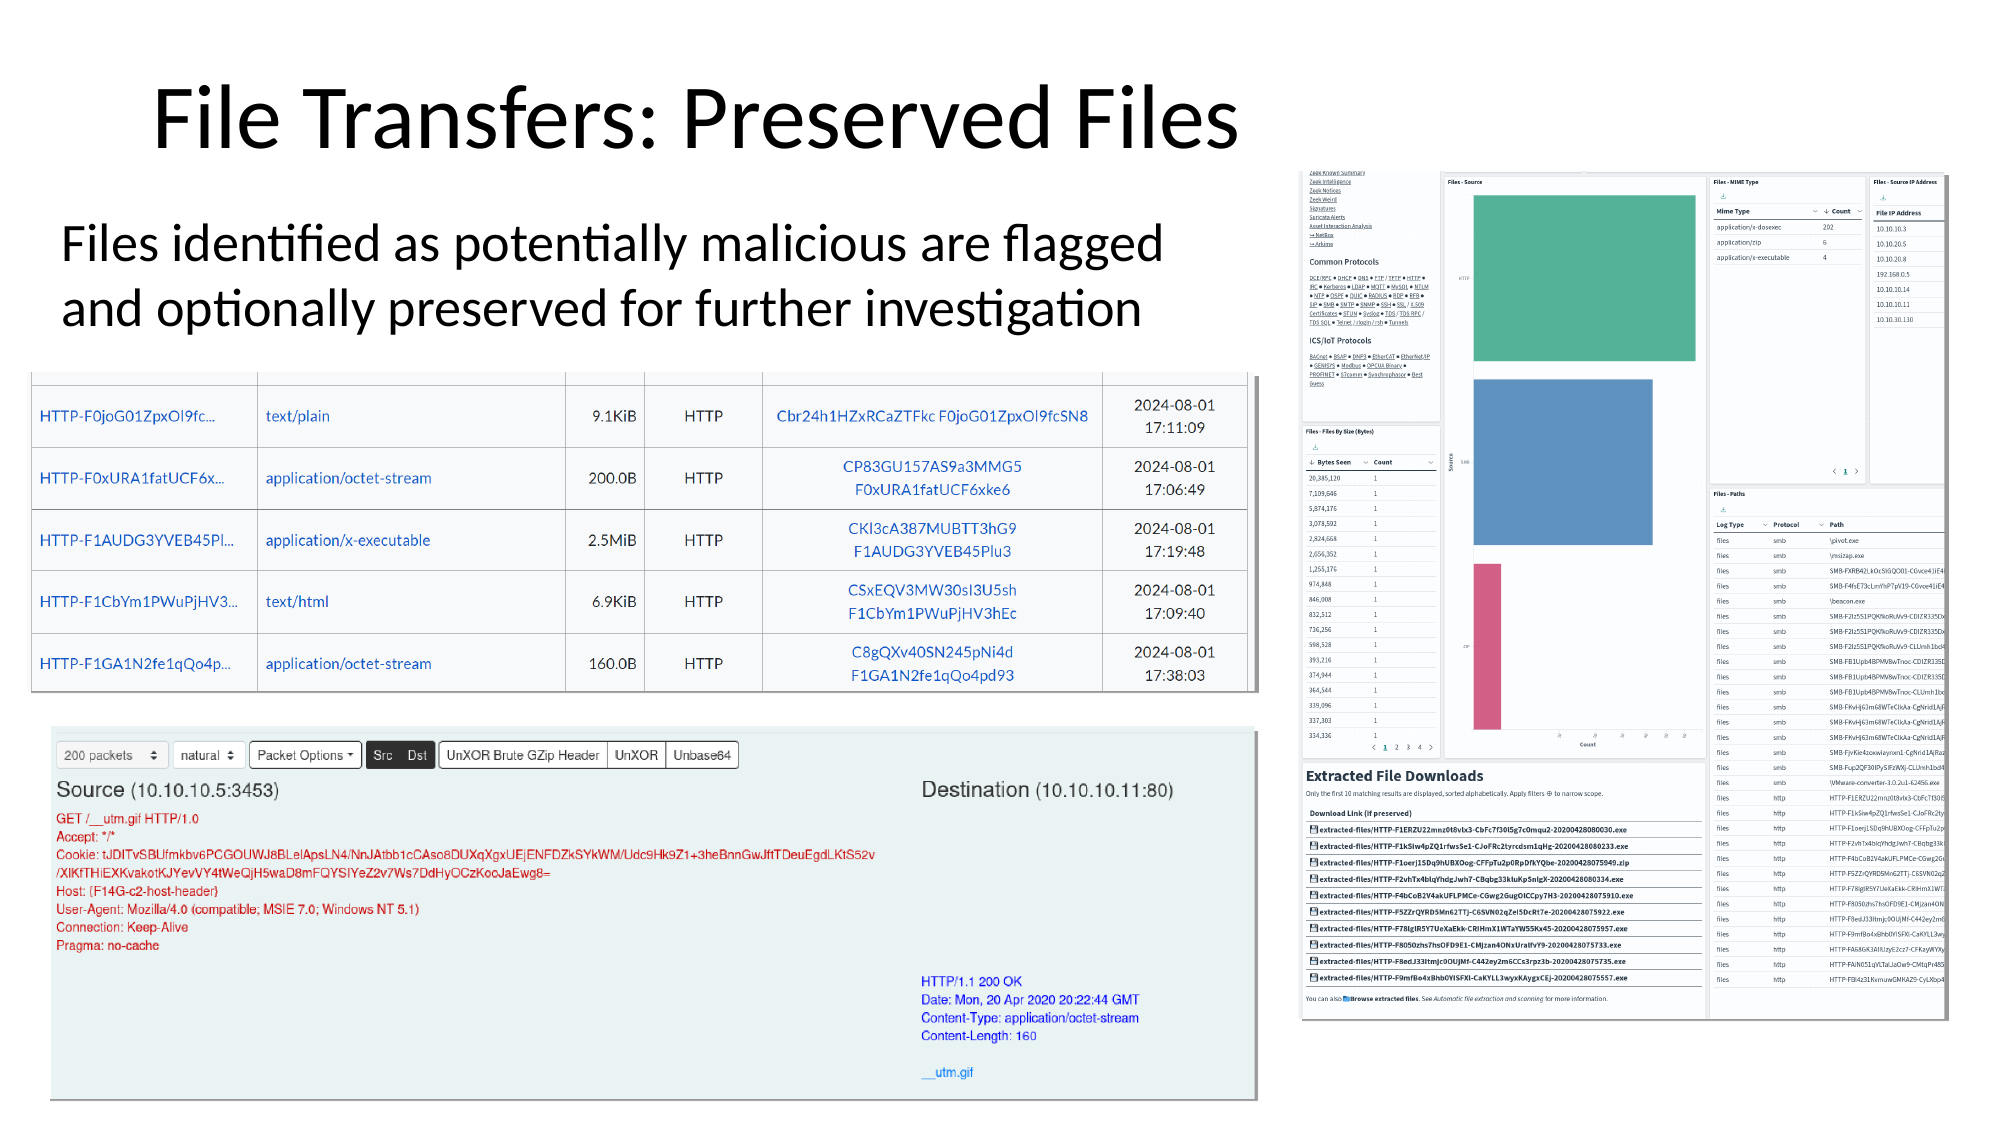

# File Transfers: Preserved Files
Files identified as potentially malicious are flagged and optionally preserved for further investigation